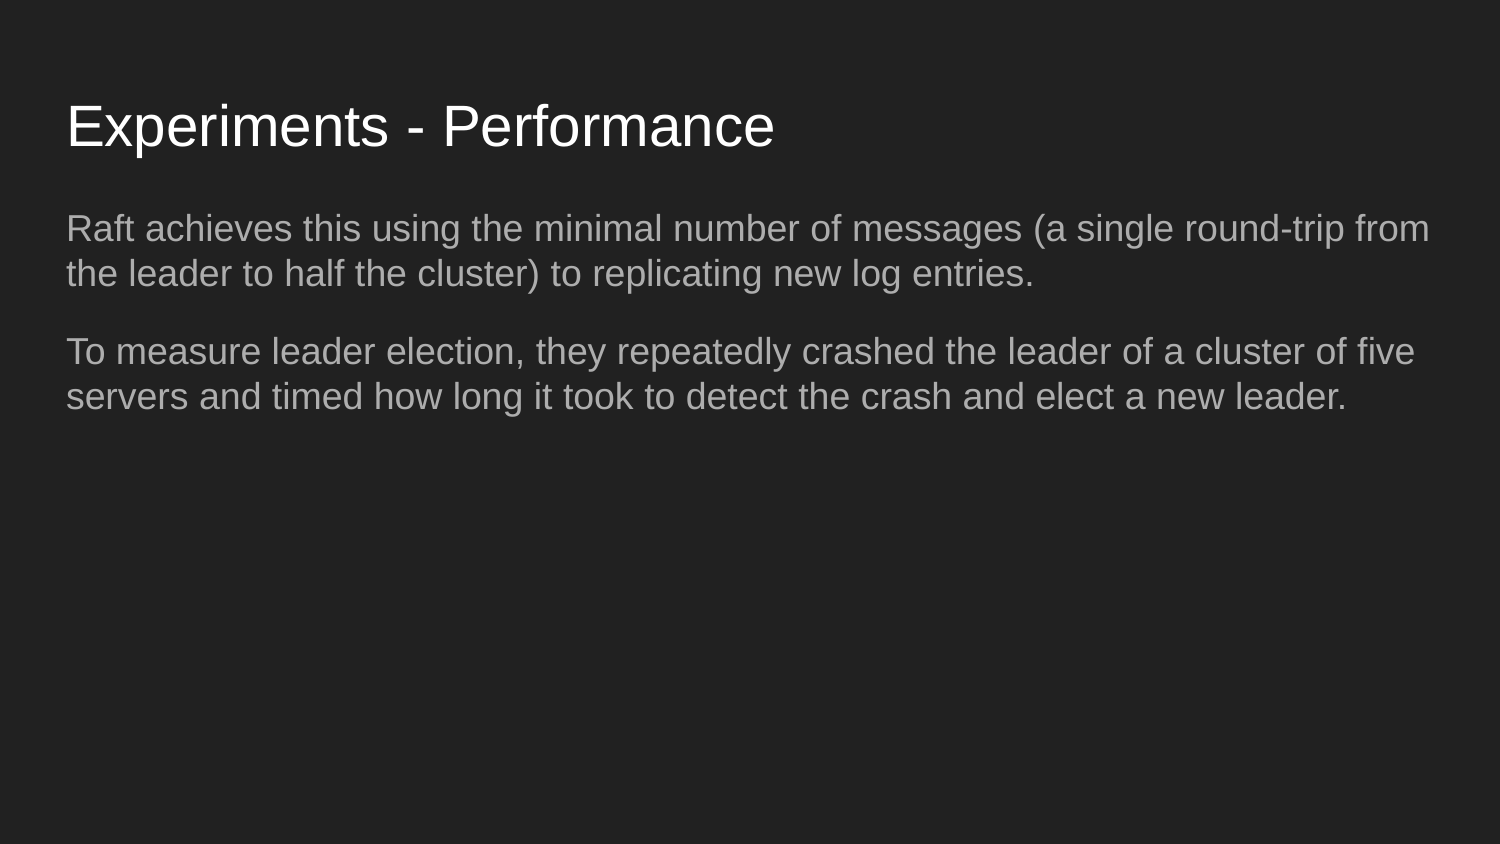

Experiments - Performance
# Raft achieves this using the minimal number of messages (a single round-trip from the leader to half the cluster) to replicating new log entries.
To measure leader election, they repeatedly crashed the leader of a cluster of five servers and timed how long it took to detect the crash and elect a new leader.